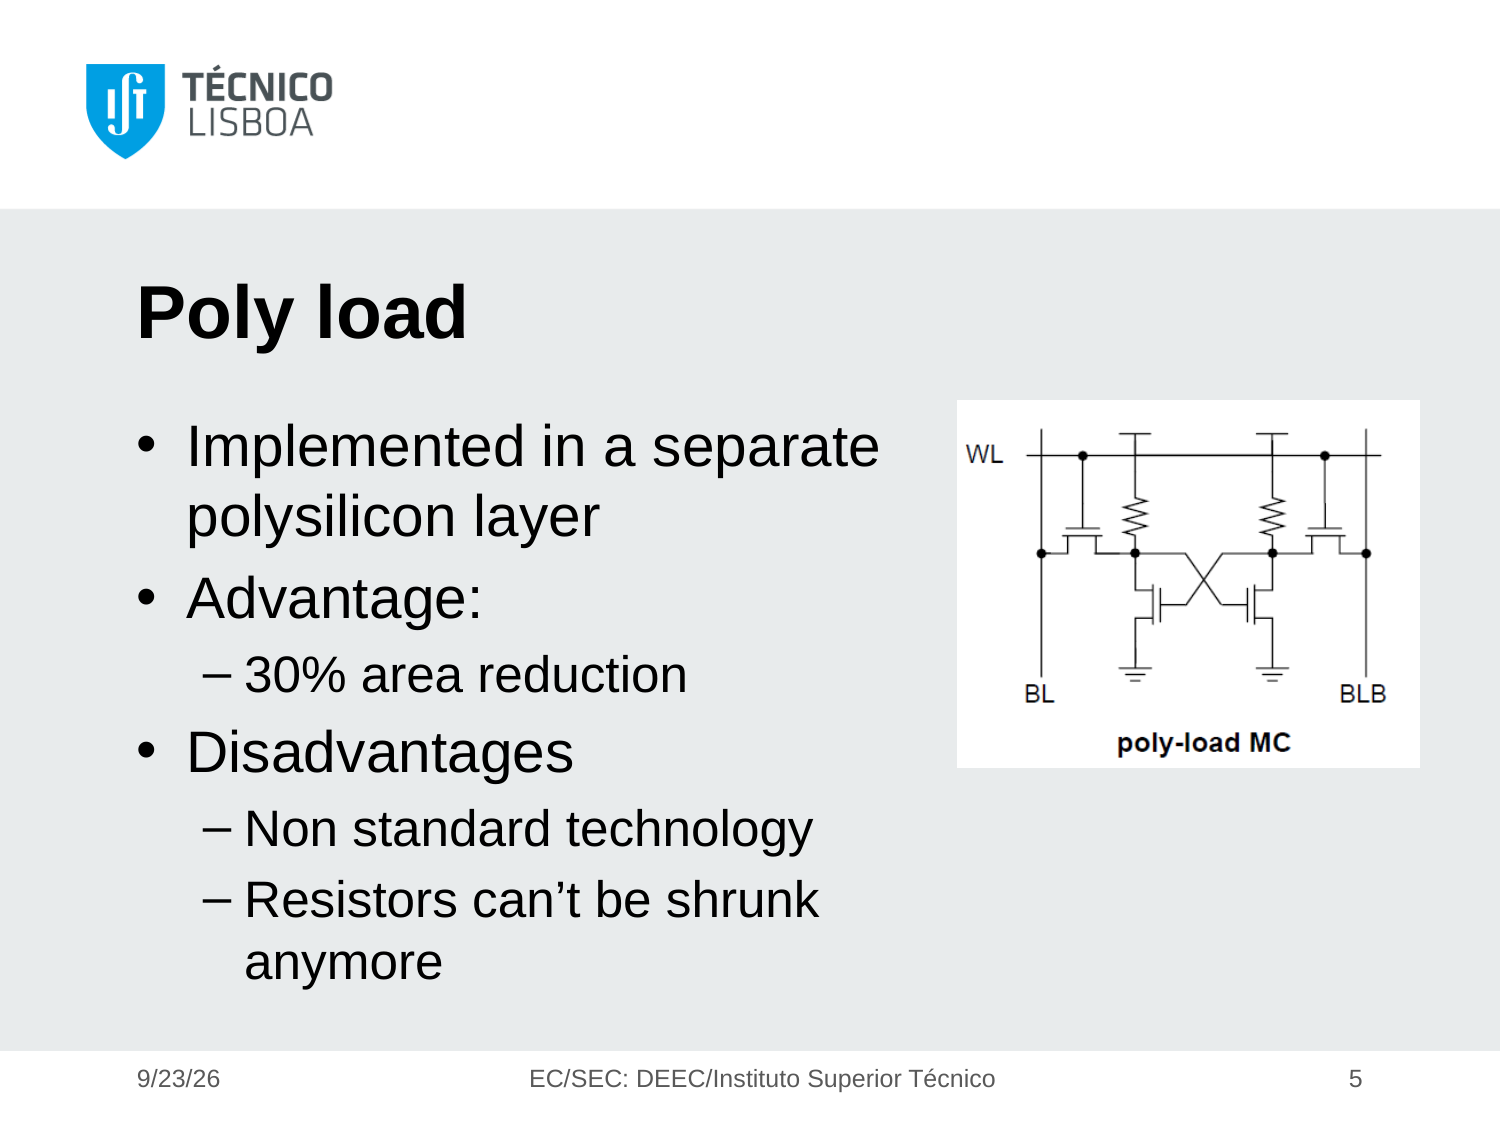

# Poly load
Implemented in a separate polysilicon layer
Advantage:
30% area reduction
Disadvantages
Non standard technology
Resistors can’t be shrunk anymore
EC/SEC: DEEC/Instituto Superior Técnico
5